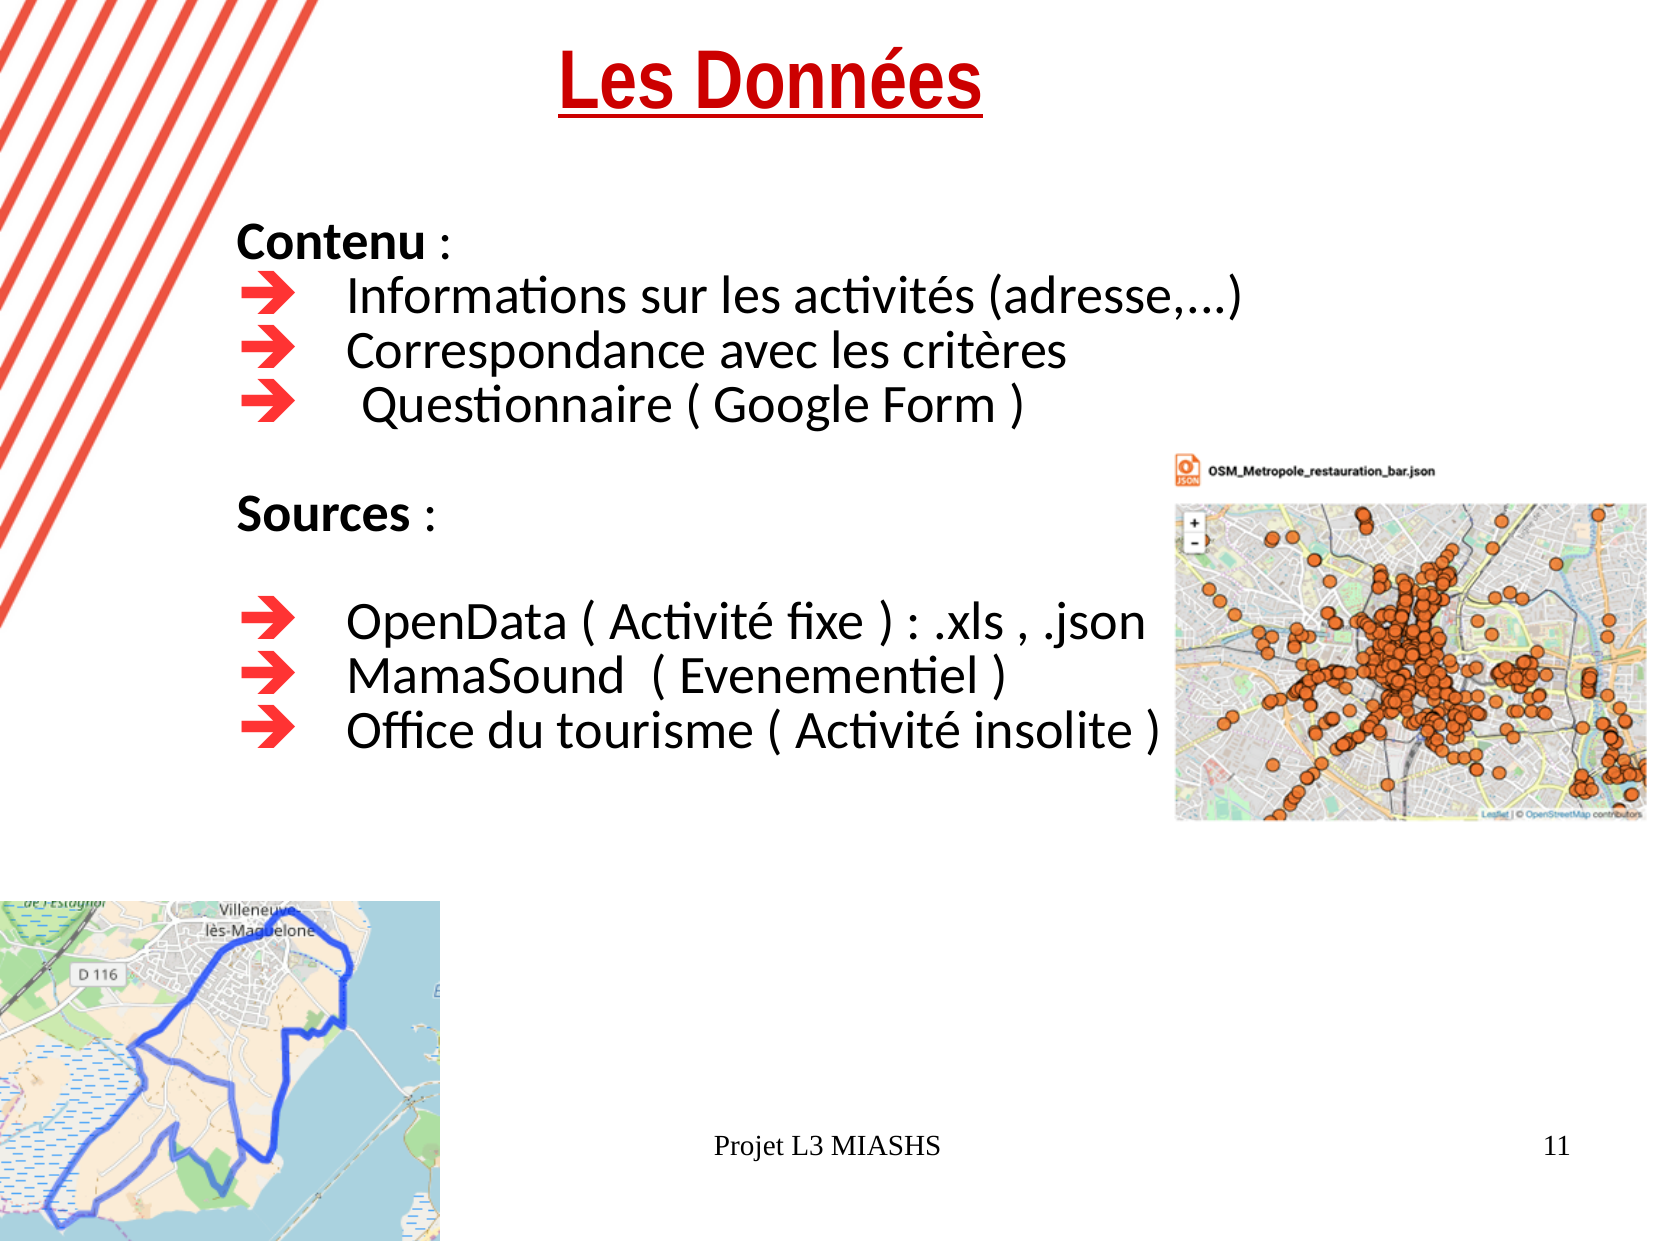

Les Données
Contenu :
	Informations sur les activités (adresse,...)
	Correspondance avec les critères
 Questionnaire ( Google Form )
Sources :
	OpenData ( Activité fixe ) : .xls , .json
	MamaSound ( Evenementiel )
	Office du tourisme ( Activité insolite )
Projet L3 MIASHS
11